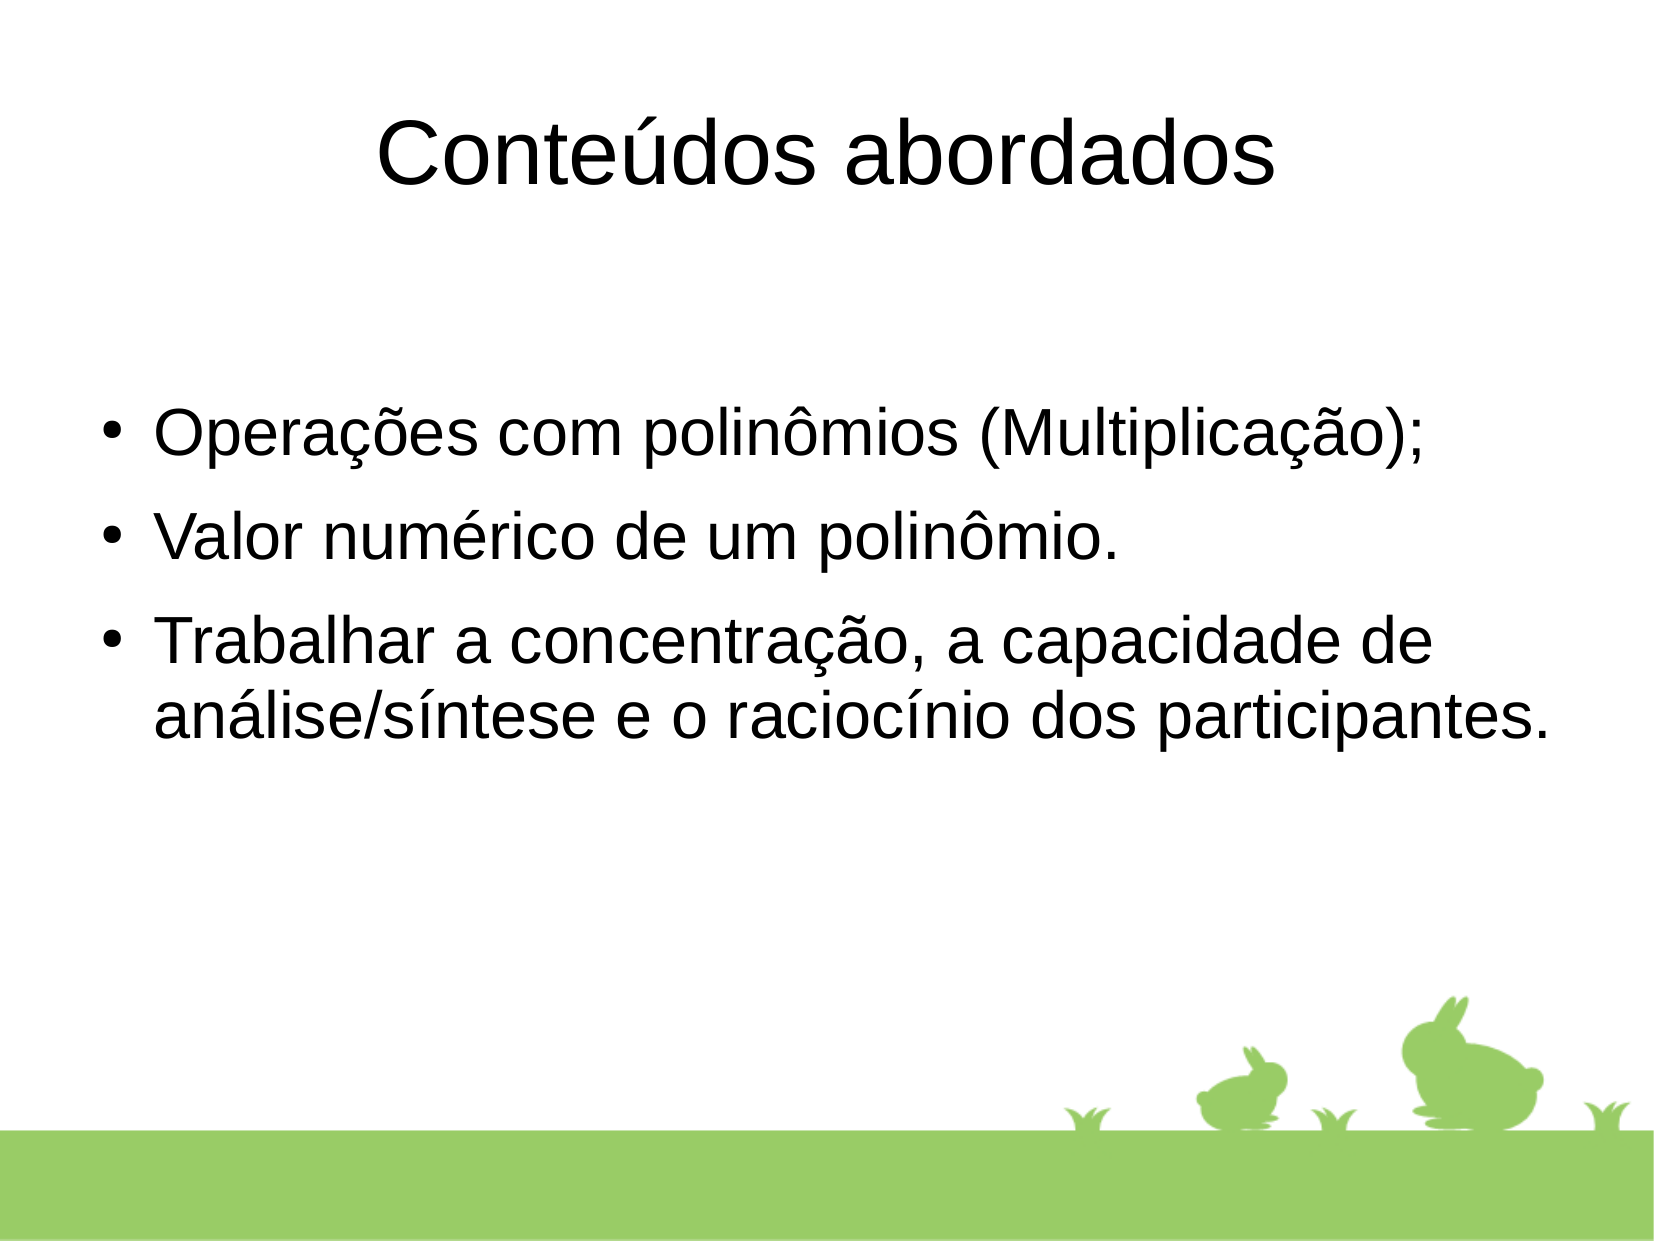

# Conteúdos abordados
Operações com polinômios (Multiplicação);
Valor numérico de um polinômio.
Trabalhar a concentração, a capacidade de análise/síntese e o raciocínio dos participantes.